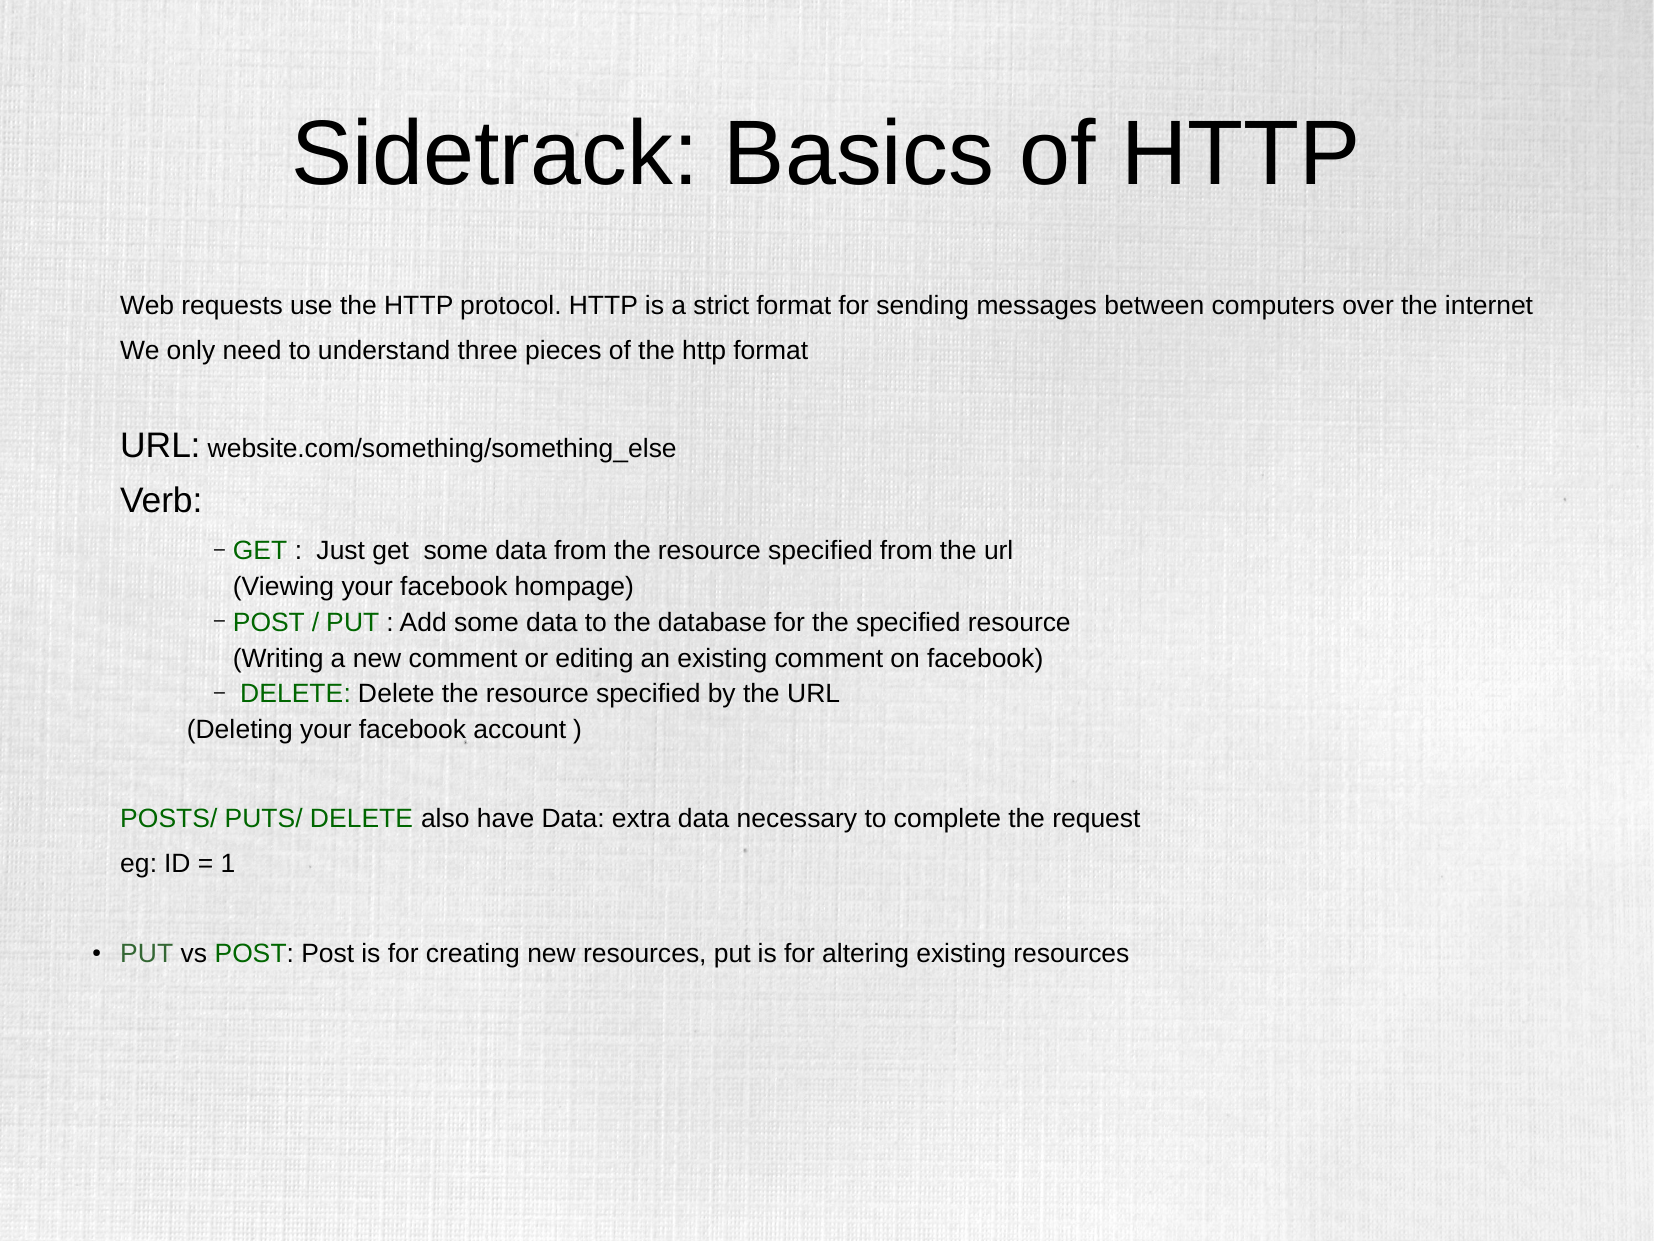

# Sidetrack: Basics of HTTP
Web requests use the HTTP protocol. HTTP is a strict format for sending messages between computers over the internet
We only need to understand three pieces of the http format
URL: website.com/something/something_else
Verb:
GET : Just get some data from the resource specified from the url
(Viewing your facebook hompage)
POST / PUT : Add some data to the database for the specified resource
(Writing a new comment or editing an existing comment on facebook)
 DELETE: Delete the resource specified by the URL
 (Deleting your facebook account )
POSTS/ PUTS/ DELETE also have Data: extra data necessary to complete the request
eg: ID = 1
PUT vs POST: Post is for creating new resources, put is for altering existing resources